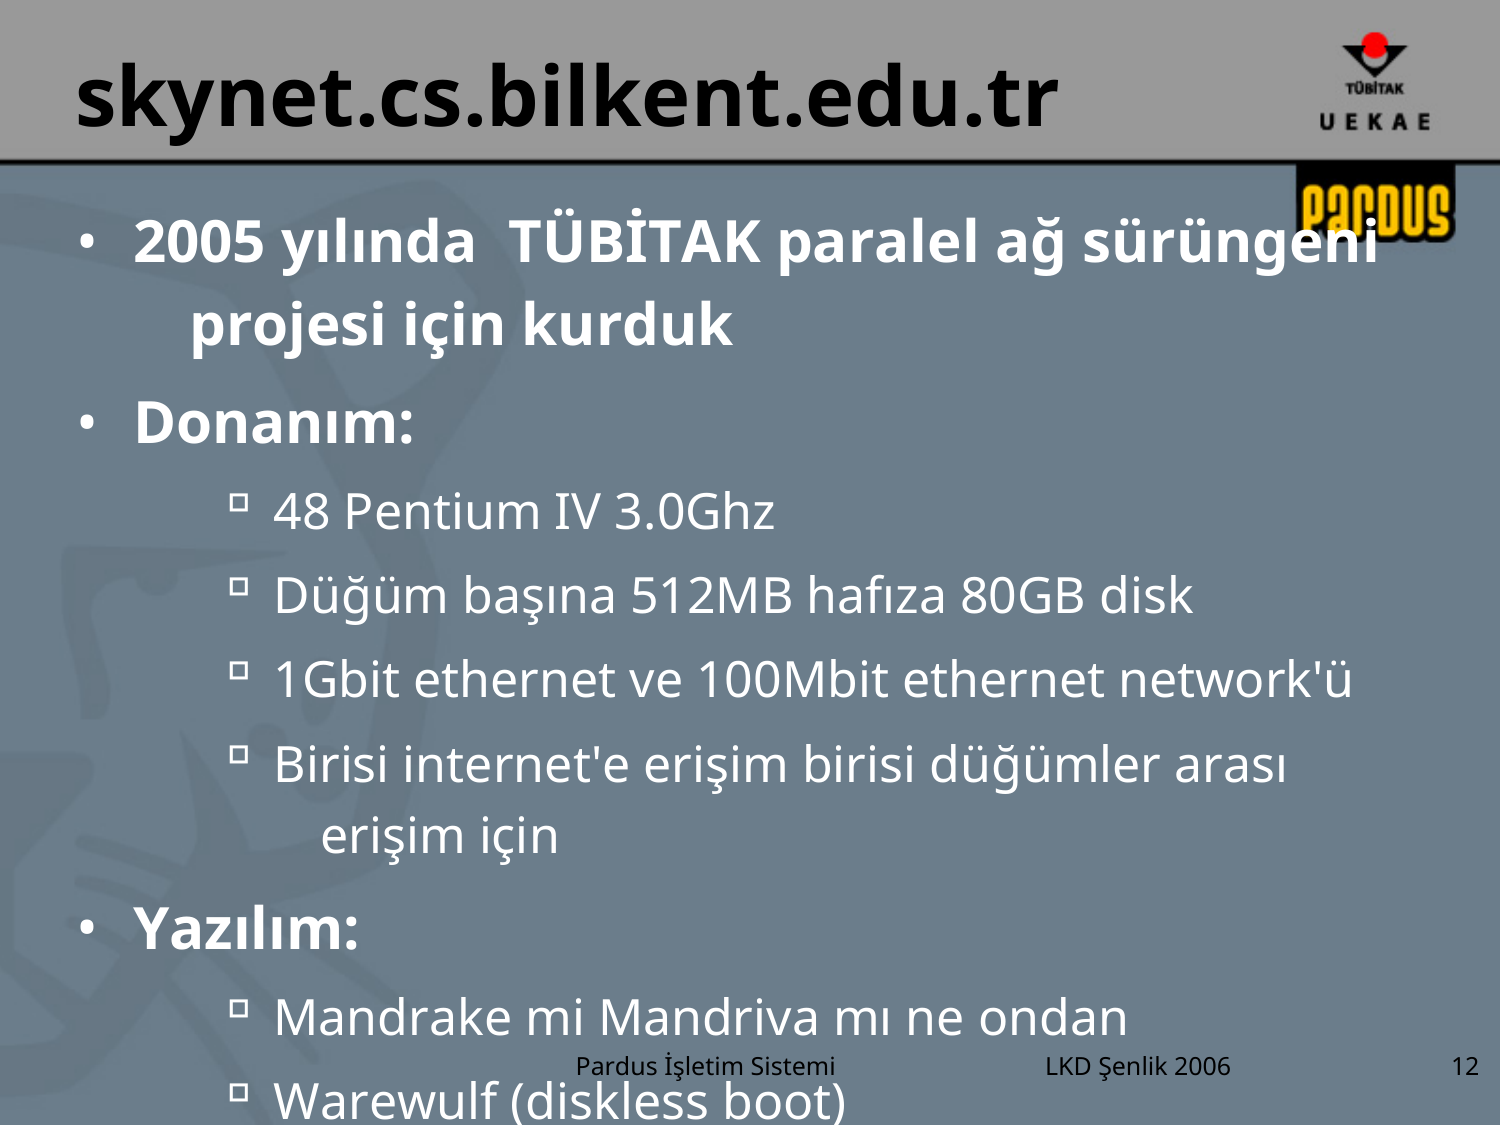

# skynet.cs.bilkent.edu.tr
2005 yılında TÜBİTAK paralel ağ sürüngeni projesi için kurduk
Donanım:
48 Pentium IV 3.0Ghz
Düğüm başına 512MB hafıza 80GB disk
1Gbit ethernet ve 100Mbit ethernet network'ü
Birisi internet'e erişim birisi düğümler arası erişim için
Yazılım:
Mandrake mi Mandriva mı ne ondan
Warewulf (diskless boot)